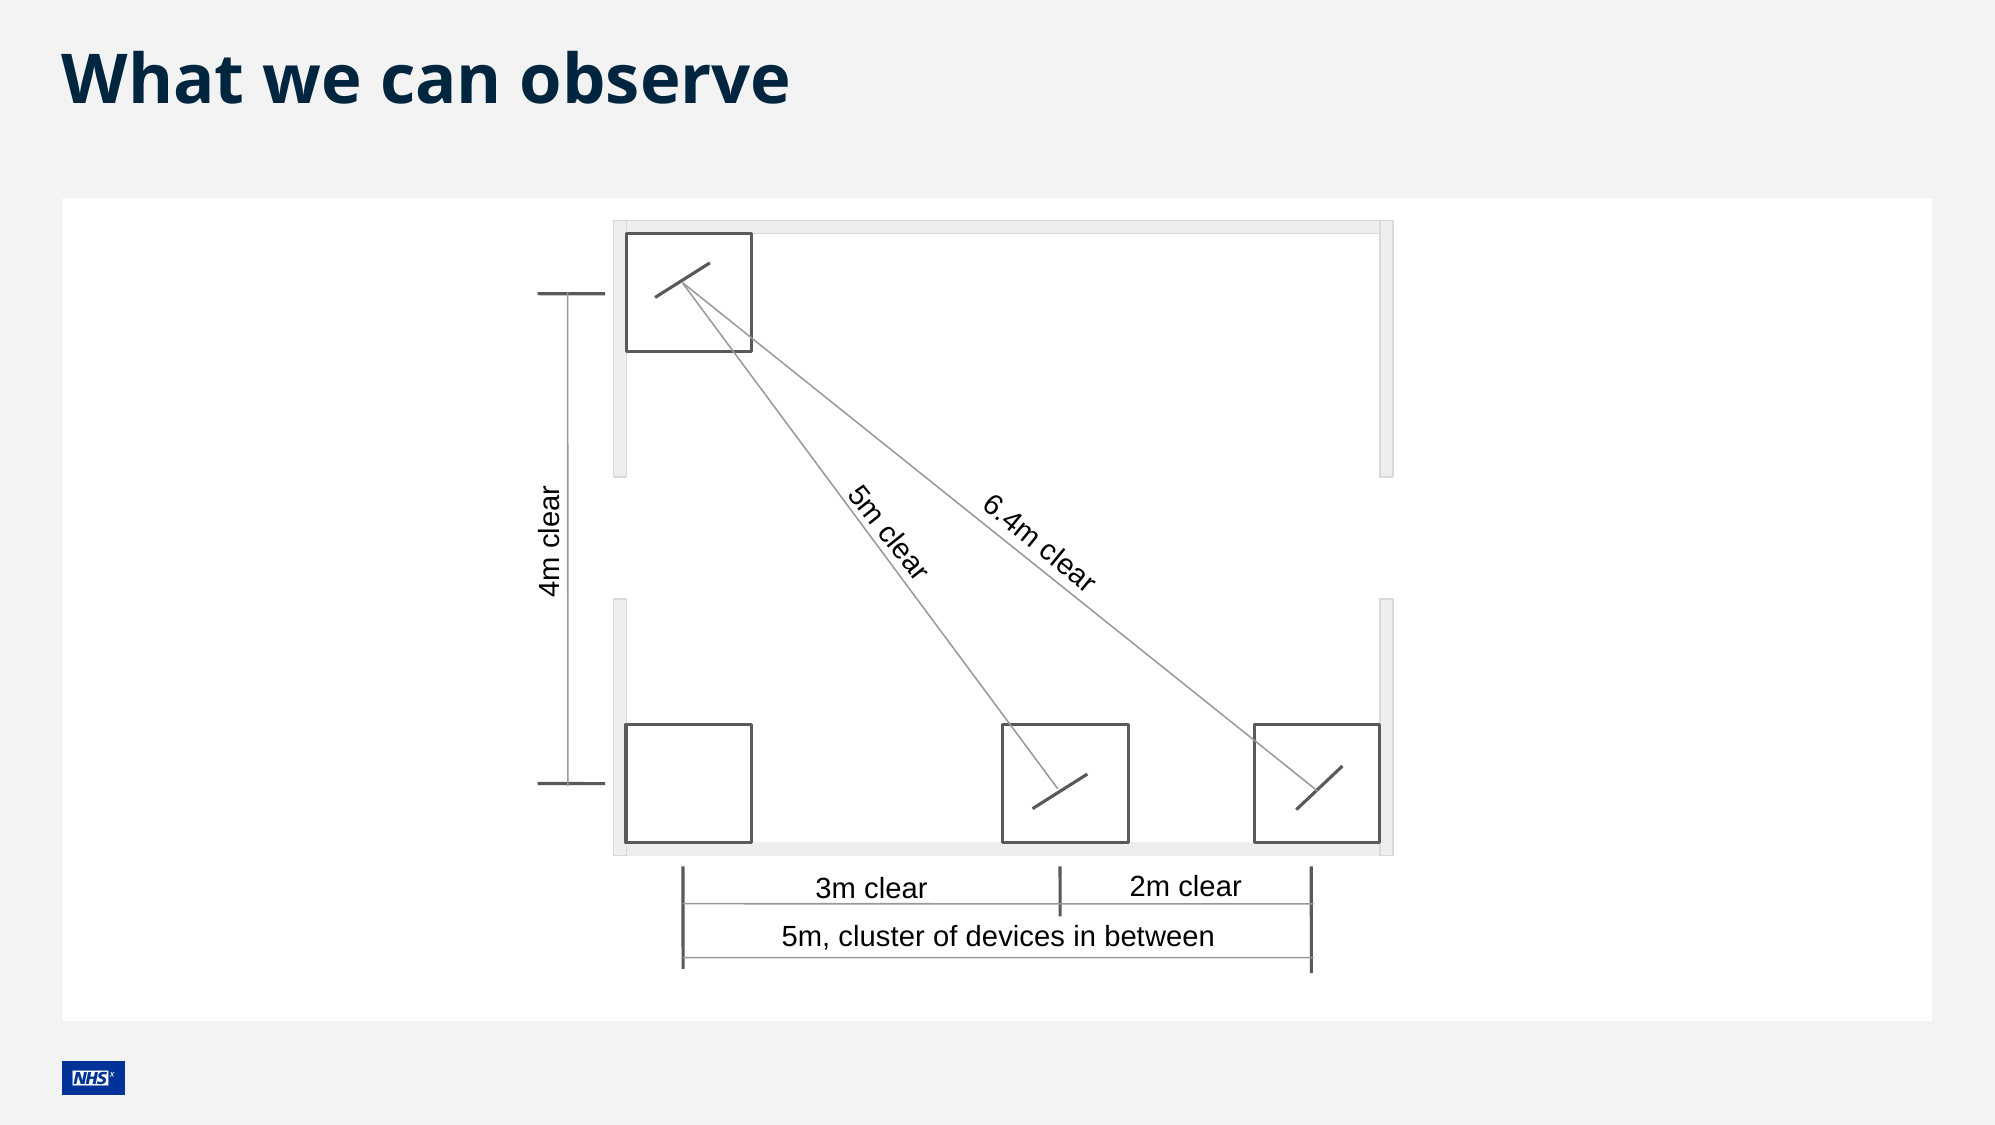

# What we can observe
5m clear
6.4m clear
4m clear
2m clear
3m clear
5m, cluster of devices in between